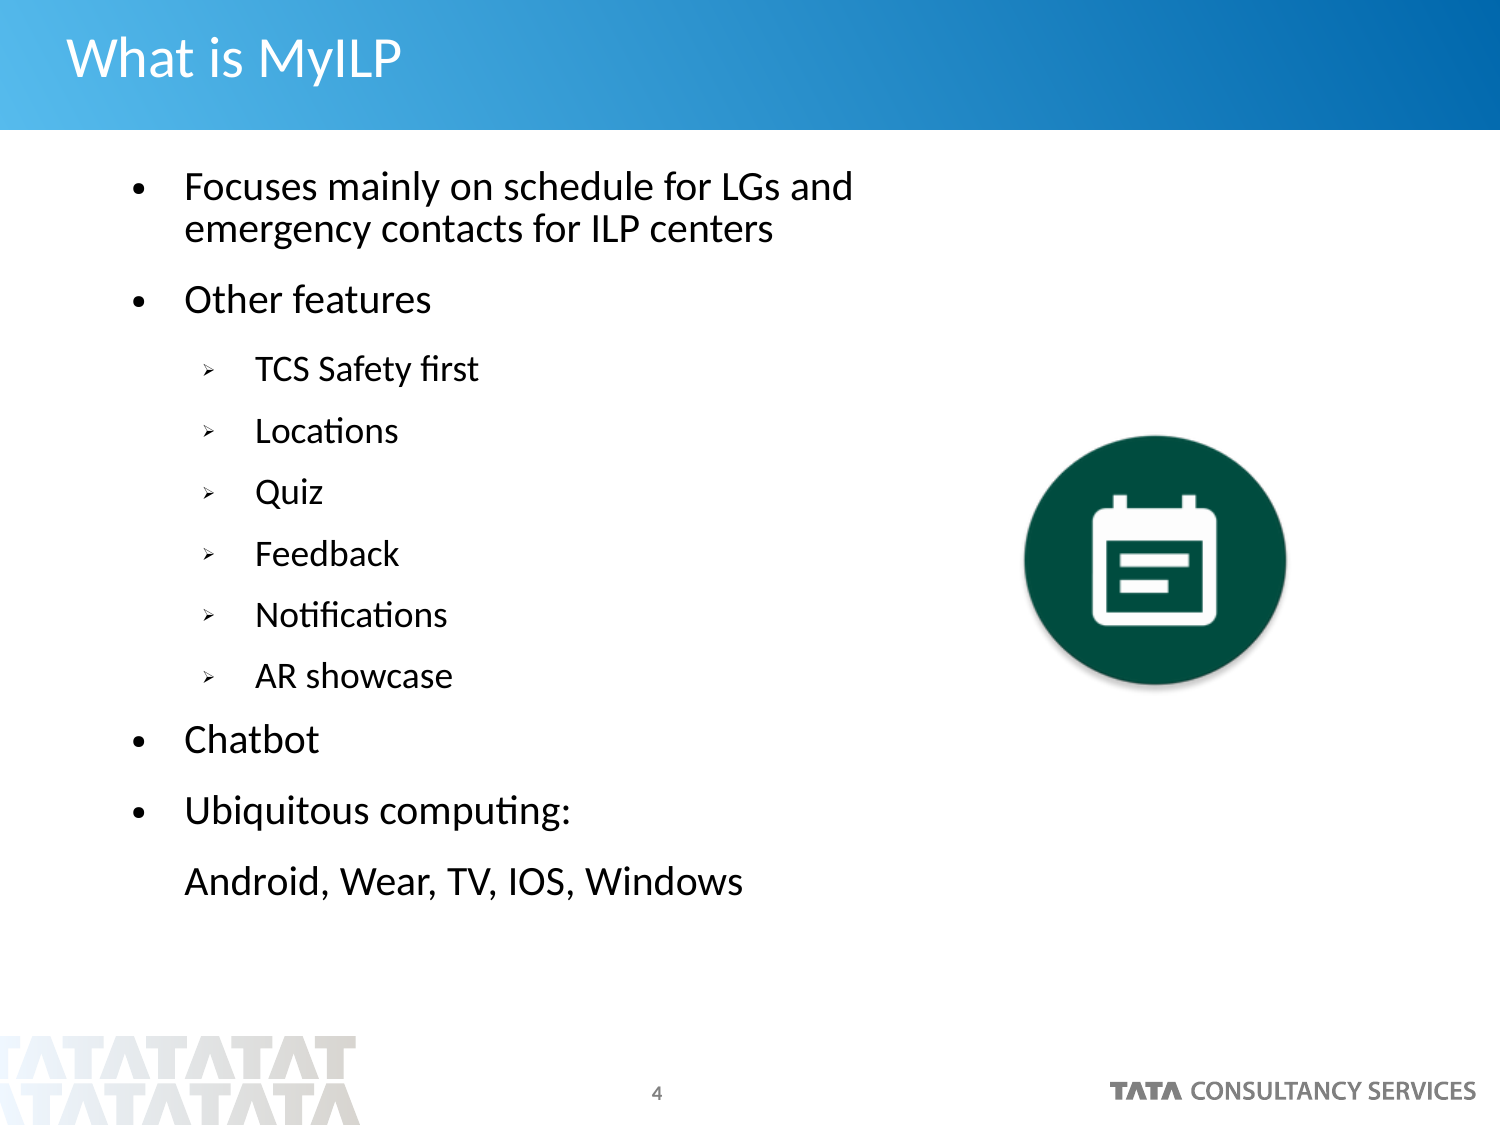

# What is MyILP
Focuses mainly on schedule for LGs and emergency contacts for ILP centers
Other features
TCS Safety first
Locations
Quiz
Feedback
Notifications
AR showcase
Chatbot
Ubiquitous computing:
Android, Wear, TV, IOS, Windows